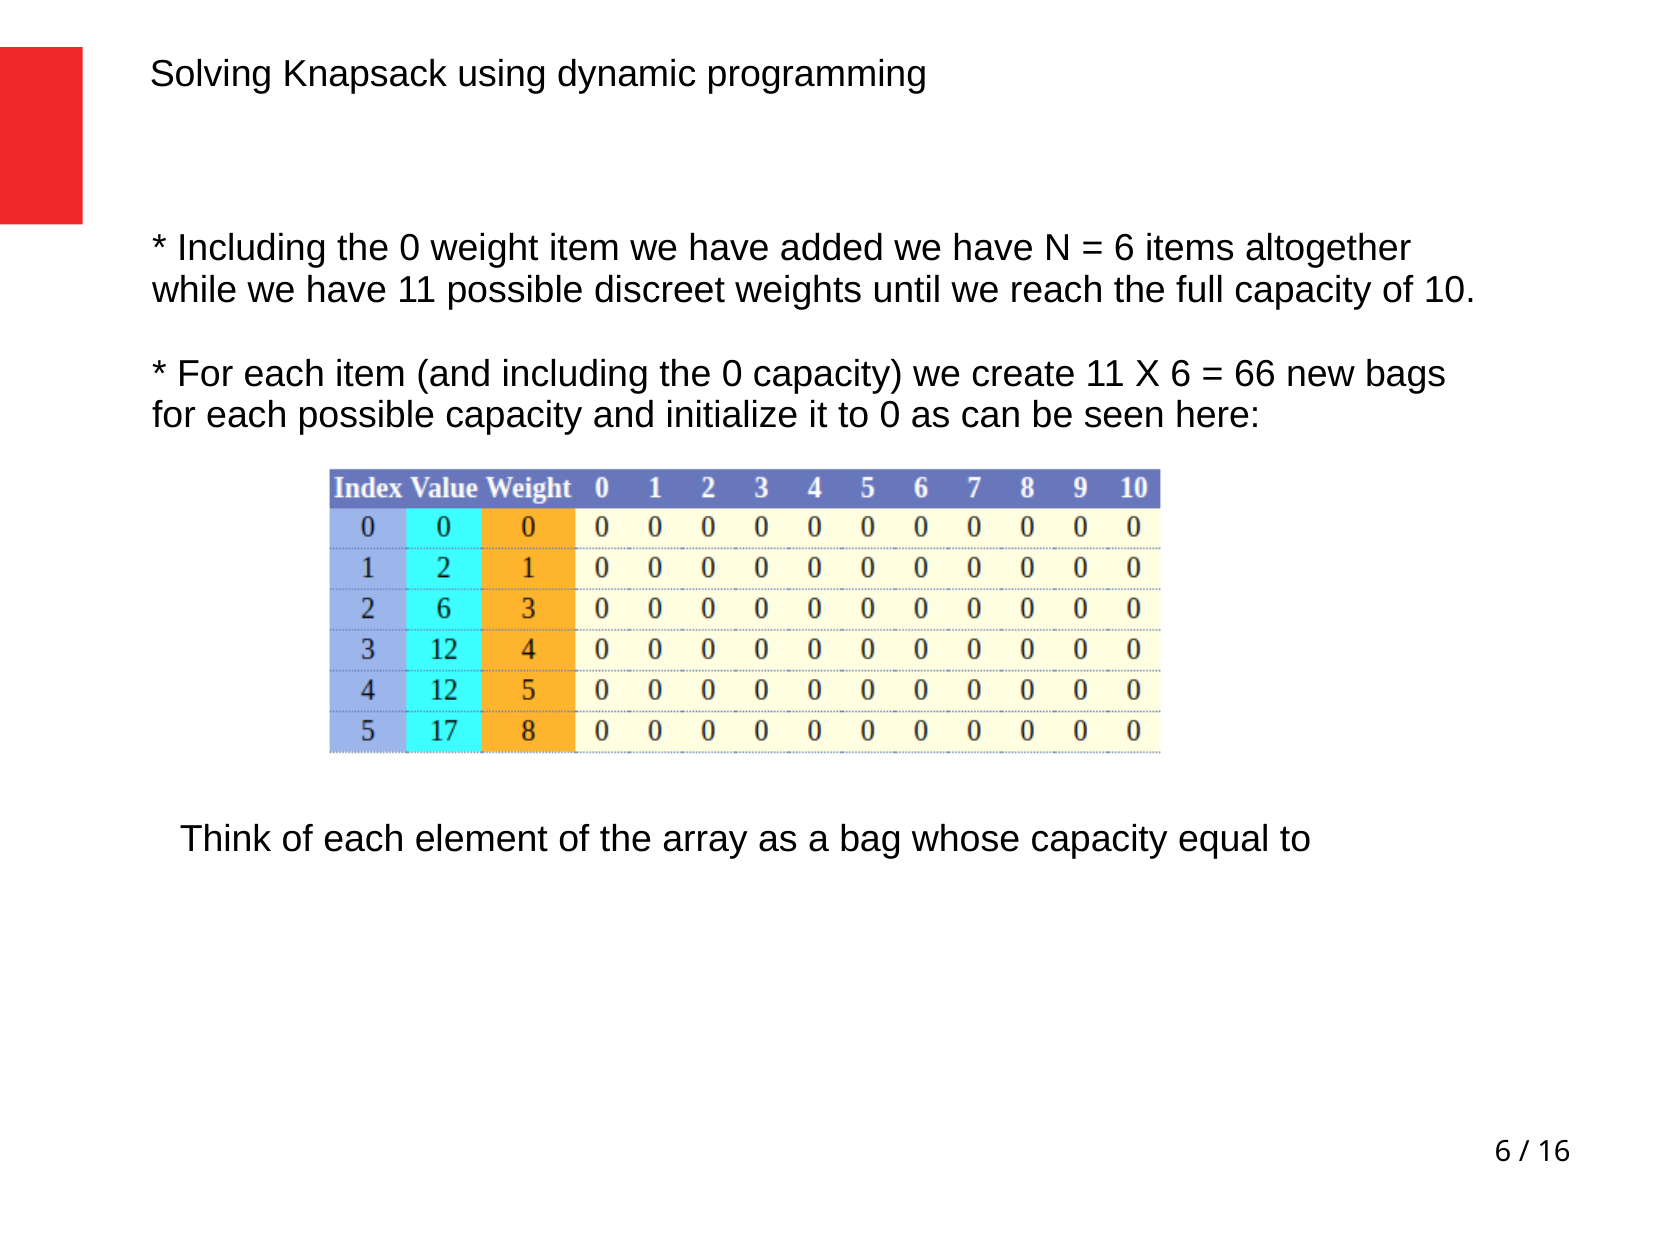

Solving Knapsack using dynamic programming
* Including the 0 weight item we have added we have N = 6 items altogether while we have 11 possible discreet weights until we reach the full capacity of 10.
* For each item (and including the 0 capacity) we create 11 X 6 = 66 new bags for each possible capacity and initialize it to 0 as can be seen here:
Think of each element of the array as a bag whose capacity equal to
6